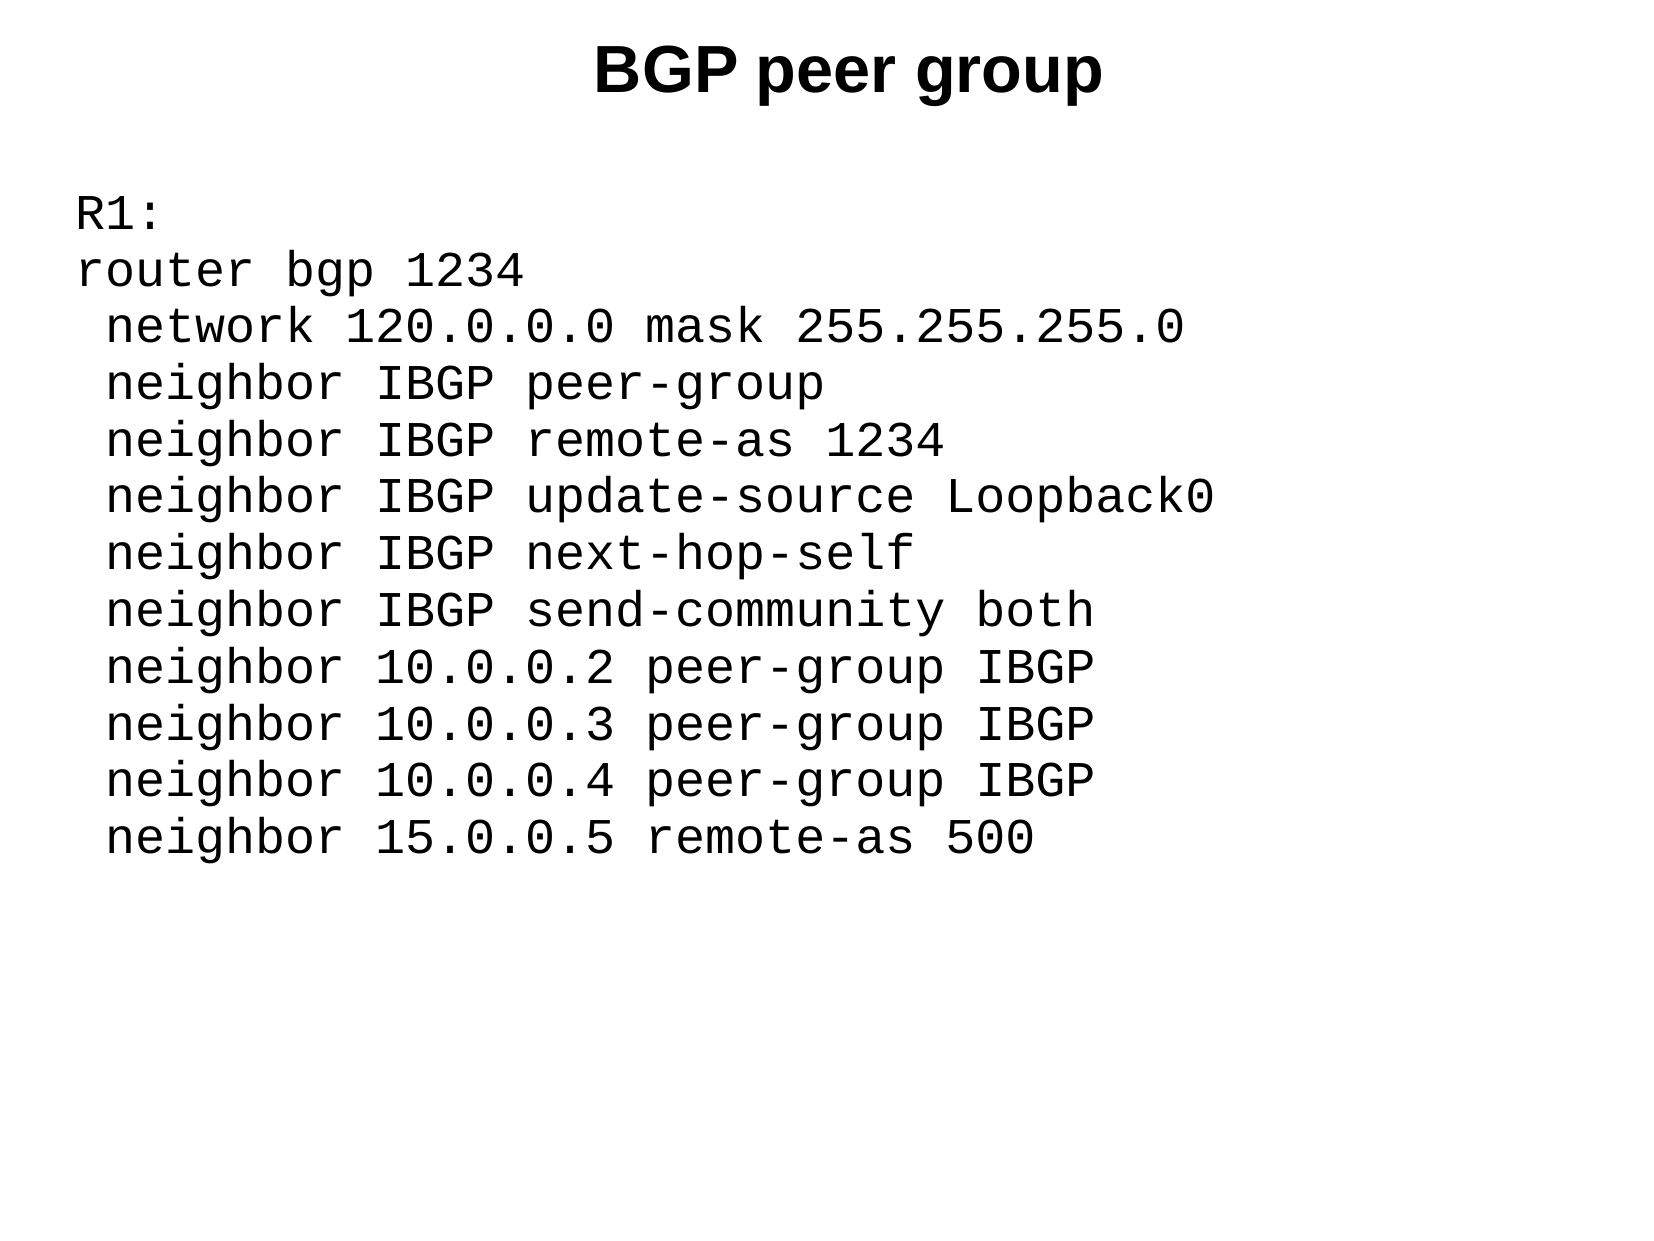

BGP peer group
# R1:
router bgp 1234
 network 120.0.0.0 mask 255.255.255.0
 neighbor IBGP peer-group
 neighbor IBGP remote-as 1234
 neighbor IBGP update-source Loopback0
 neighbor IBGP next-hop-self
 neighbor IBGP send-community both
 neighbor 10.0.0.2 peer-group IBGP
 neighbor 10.0.0.3 peer-group IBGP
 neighbor 10.0.0.4 peer-group IBGP
 neighbor 15.0.0.5 remote-as 500